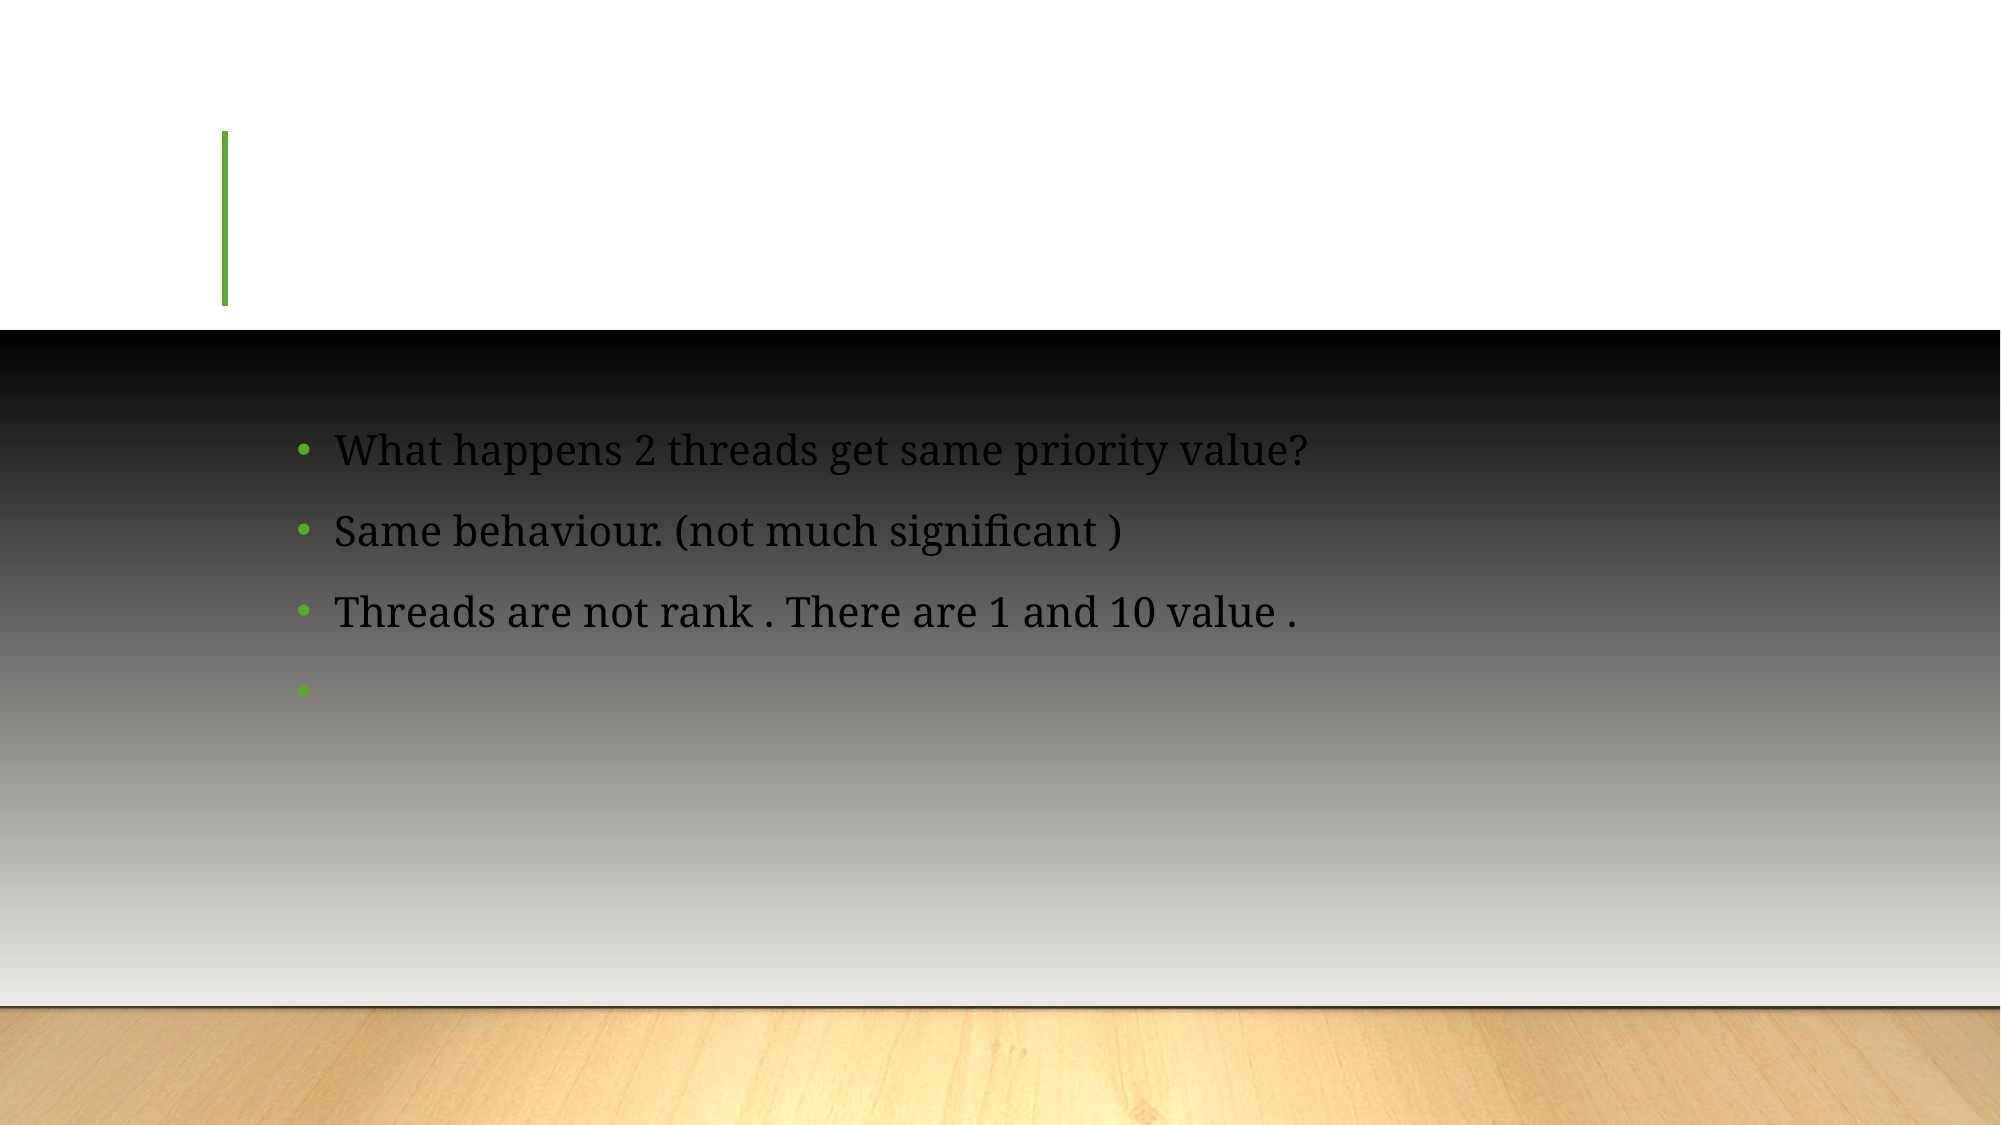

# What happens 2 threads get same priority value?
Same behaviour. (not much significant )
Threads are not rank . There are 1 and 10 value .